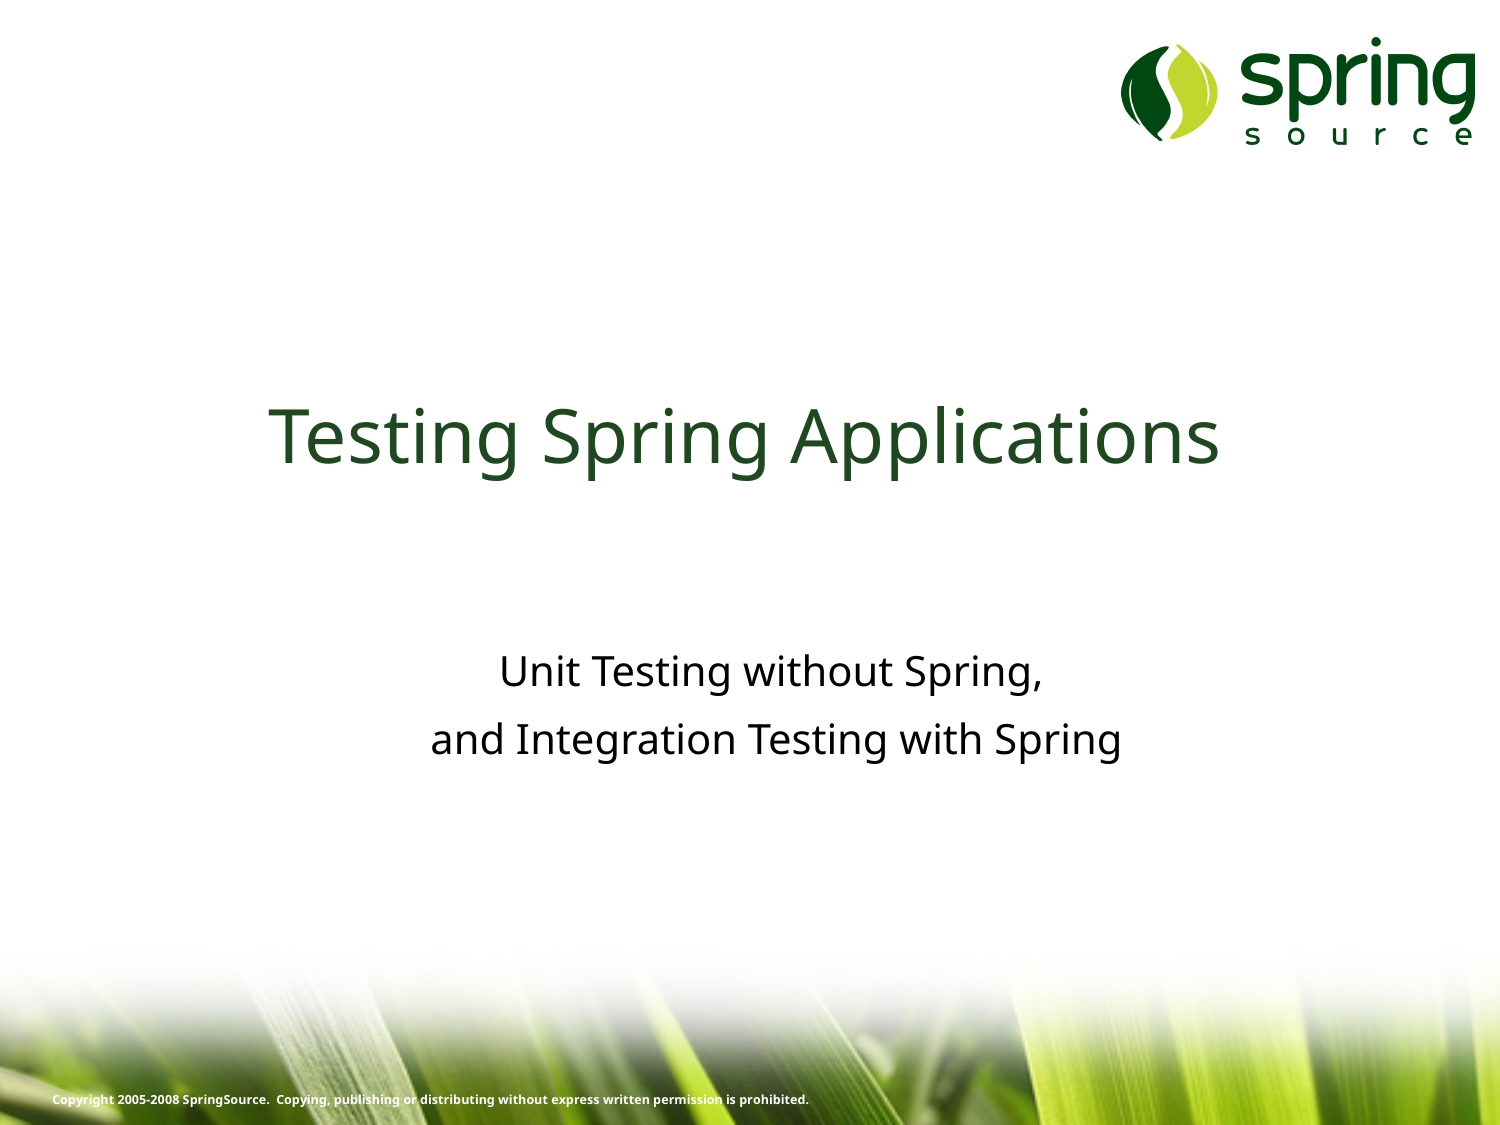

# Testing Spring Applications
Unit Testing without Spring,
and Integration Testing with Spring